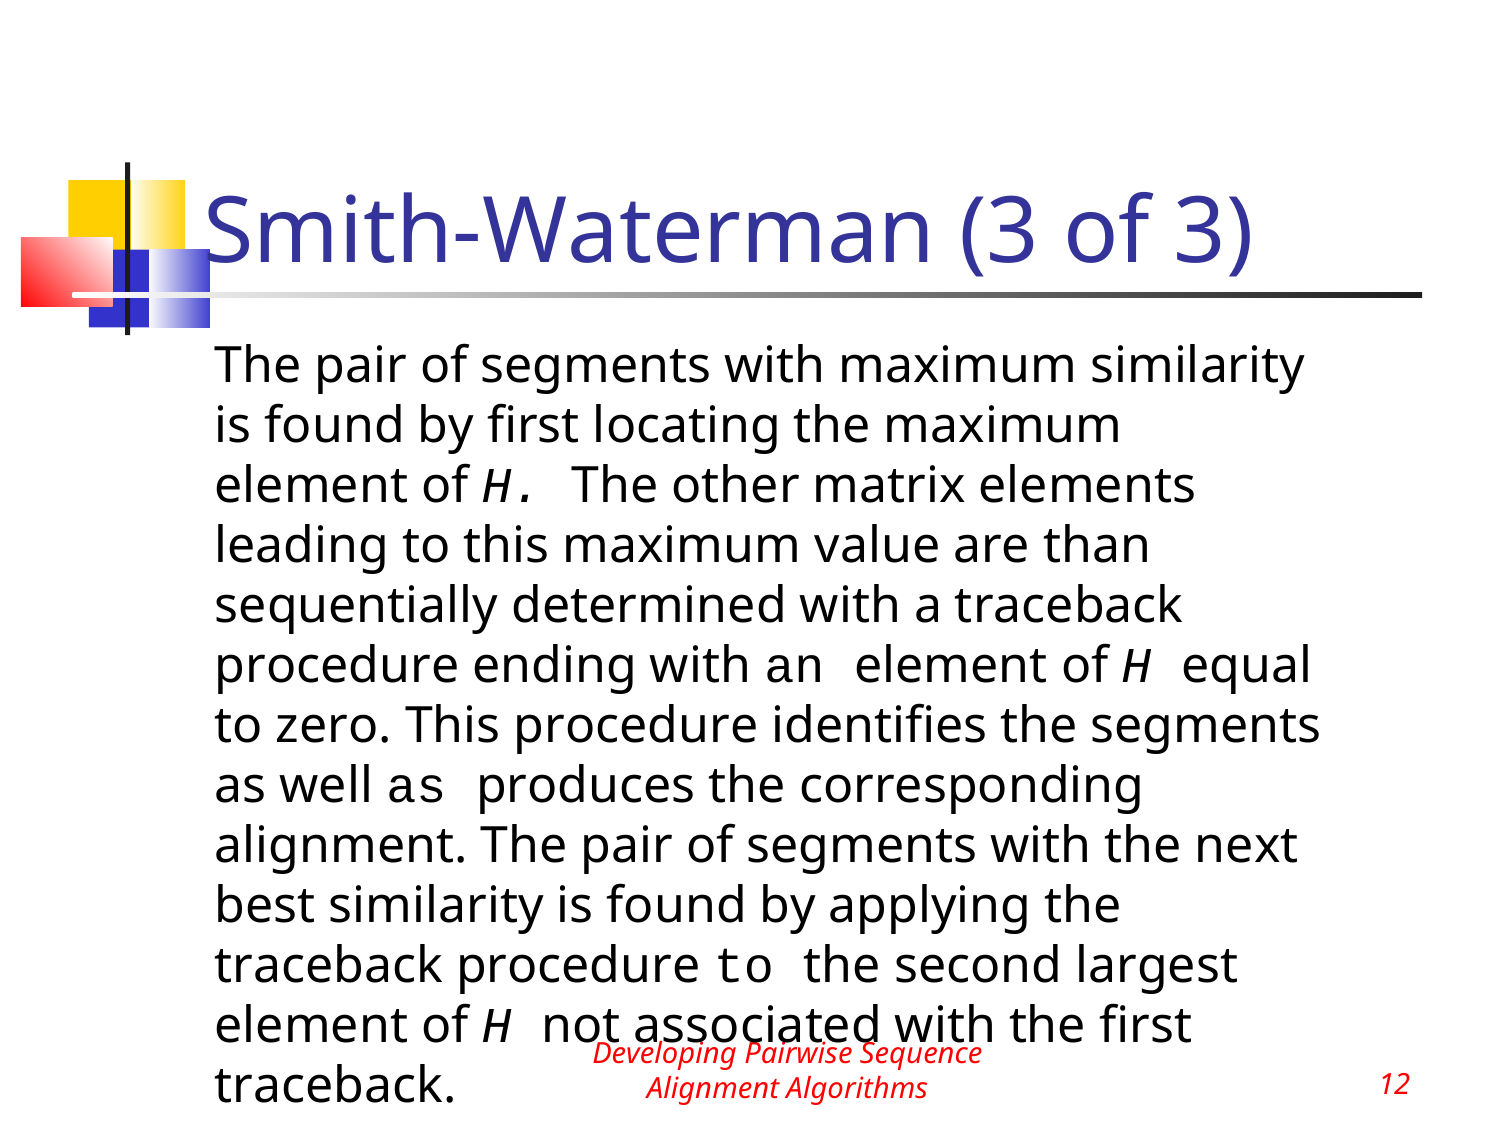

# Smith-Waterman (3 of 3)
	The pair of segments with maximum similarity is found by first locating the maximum element of H. The other matrix elements leading to this maximum value are than sequentially determined with a traceback procedure ending with an element of H equal to zero. This procedure identifies the segments as well as produces the corresponding alignment. The pair of segments with the next best similarity is found by applying the traceback procedure to the second largest element of H not associated with the first traceback.
Developing Pairwise Sequence Alignment Algorithms